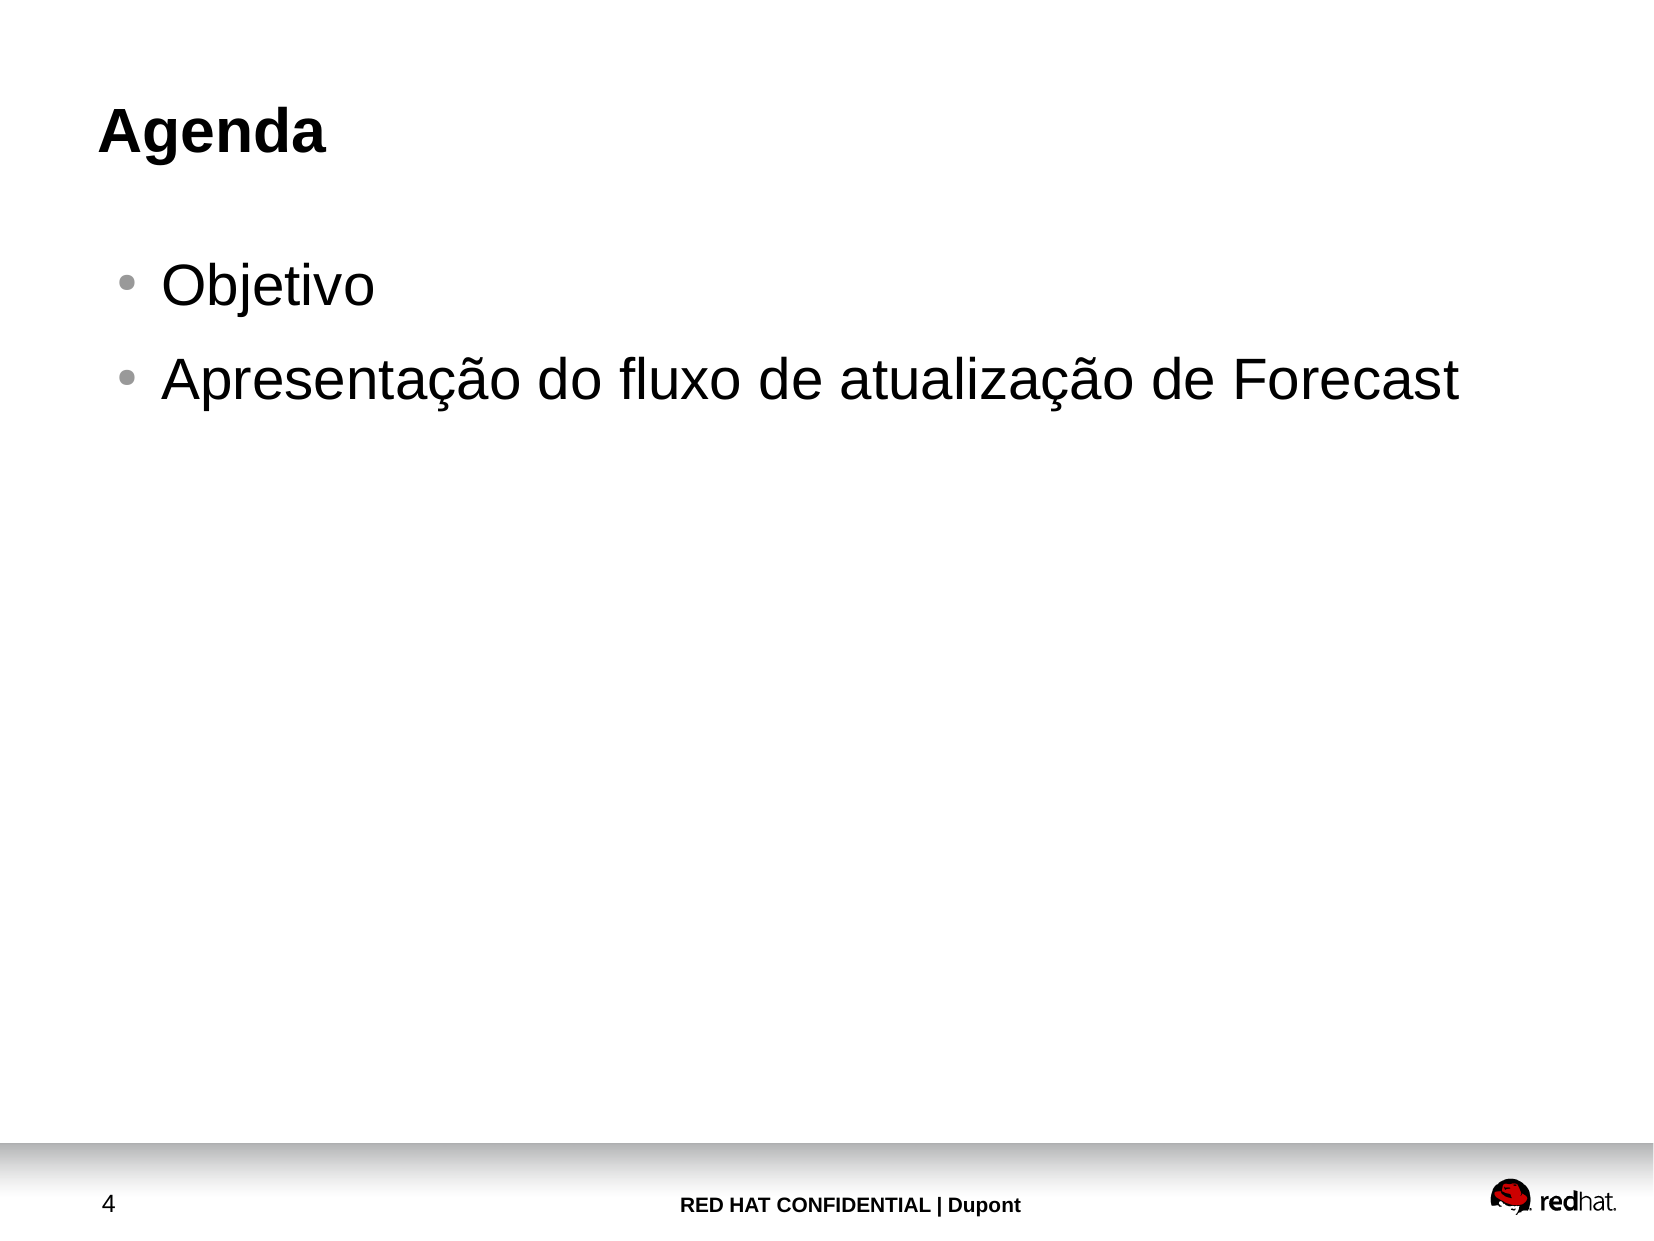

Agenda
Objetivo
Apresentação do fluxo de atualização de Forecast